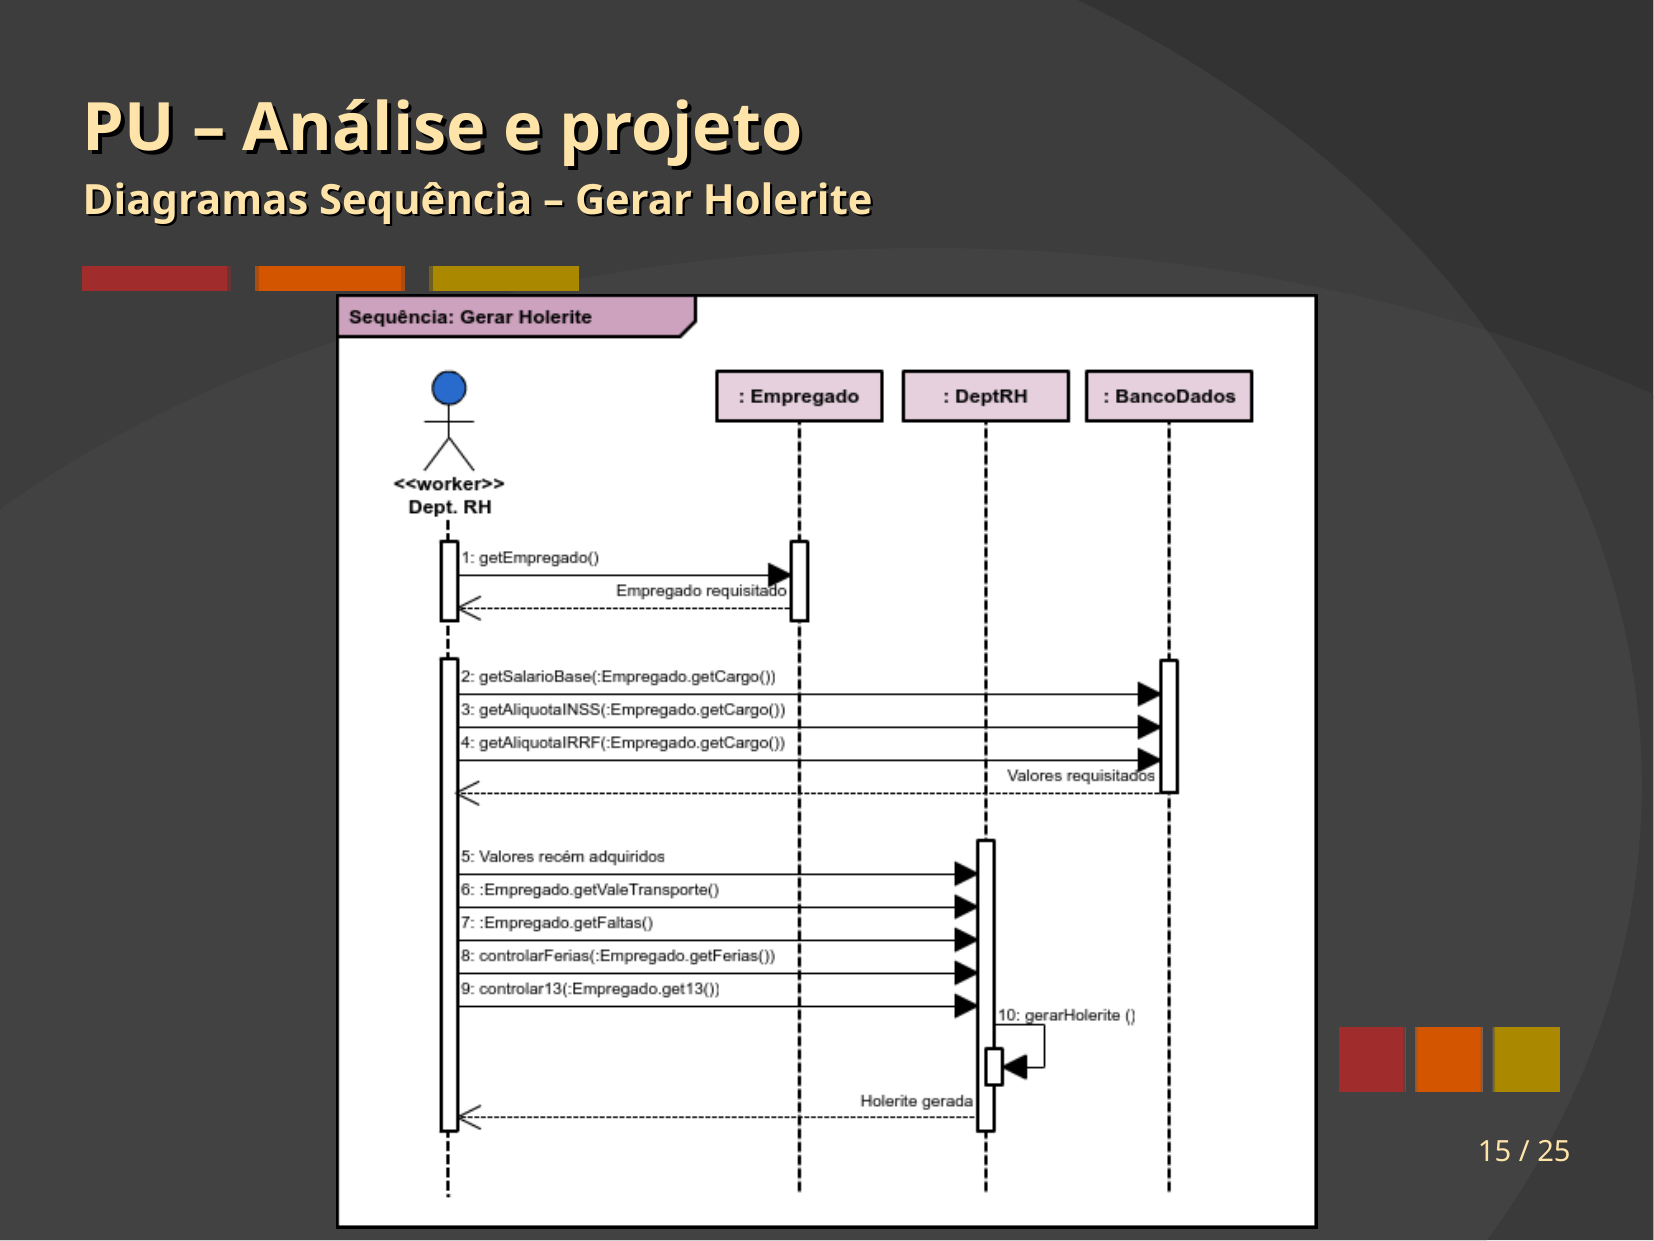

# PU – Análise e projeto Diagramas Sequência – Gerar Holerite
15